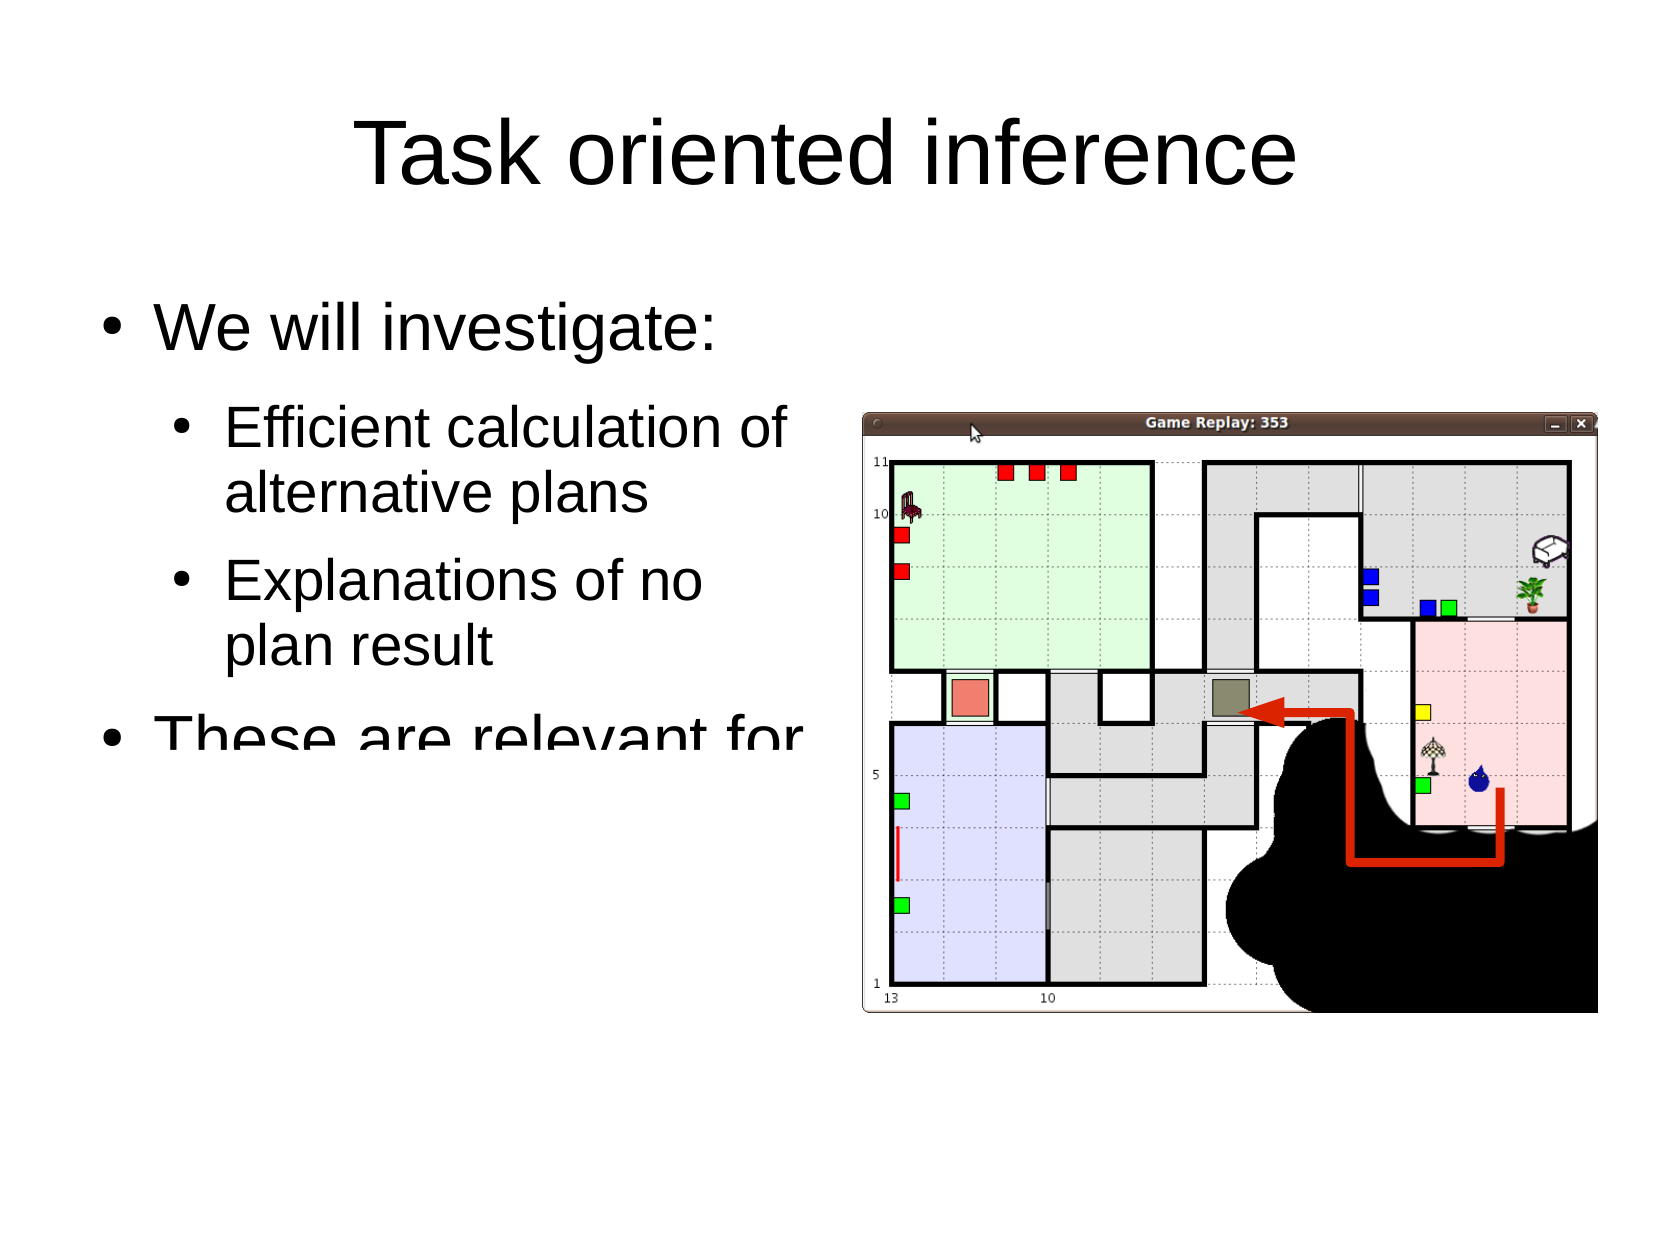

Task oriented inference
# We will investigate:
Efficient calculation of alternative plans
Explanations of no plan result
These are relevant for our purposes and are not classical task oriented inferences